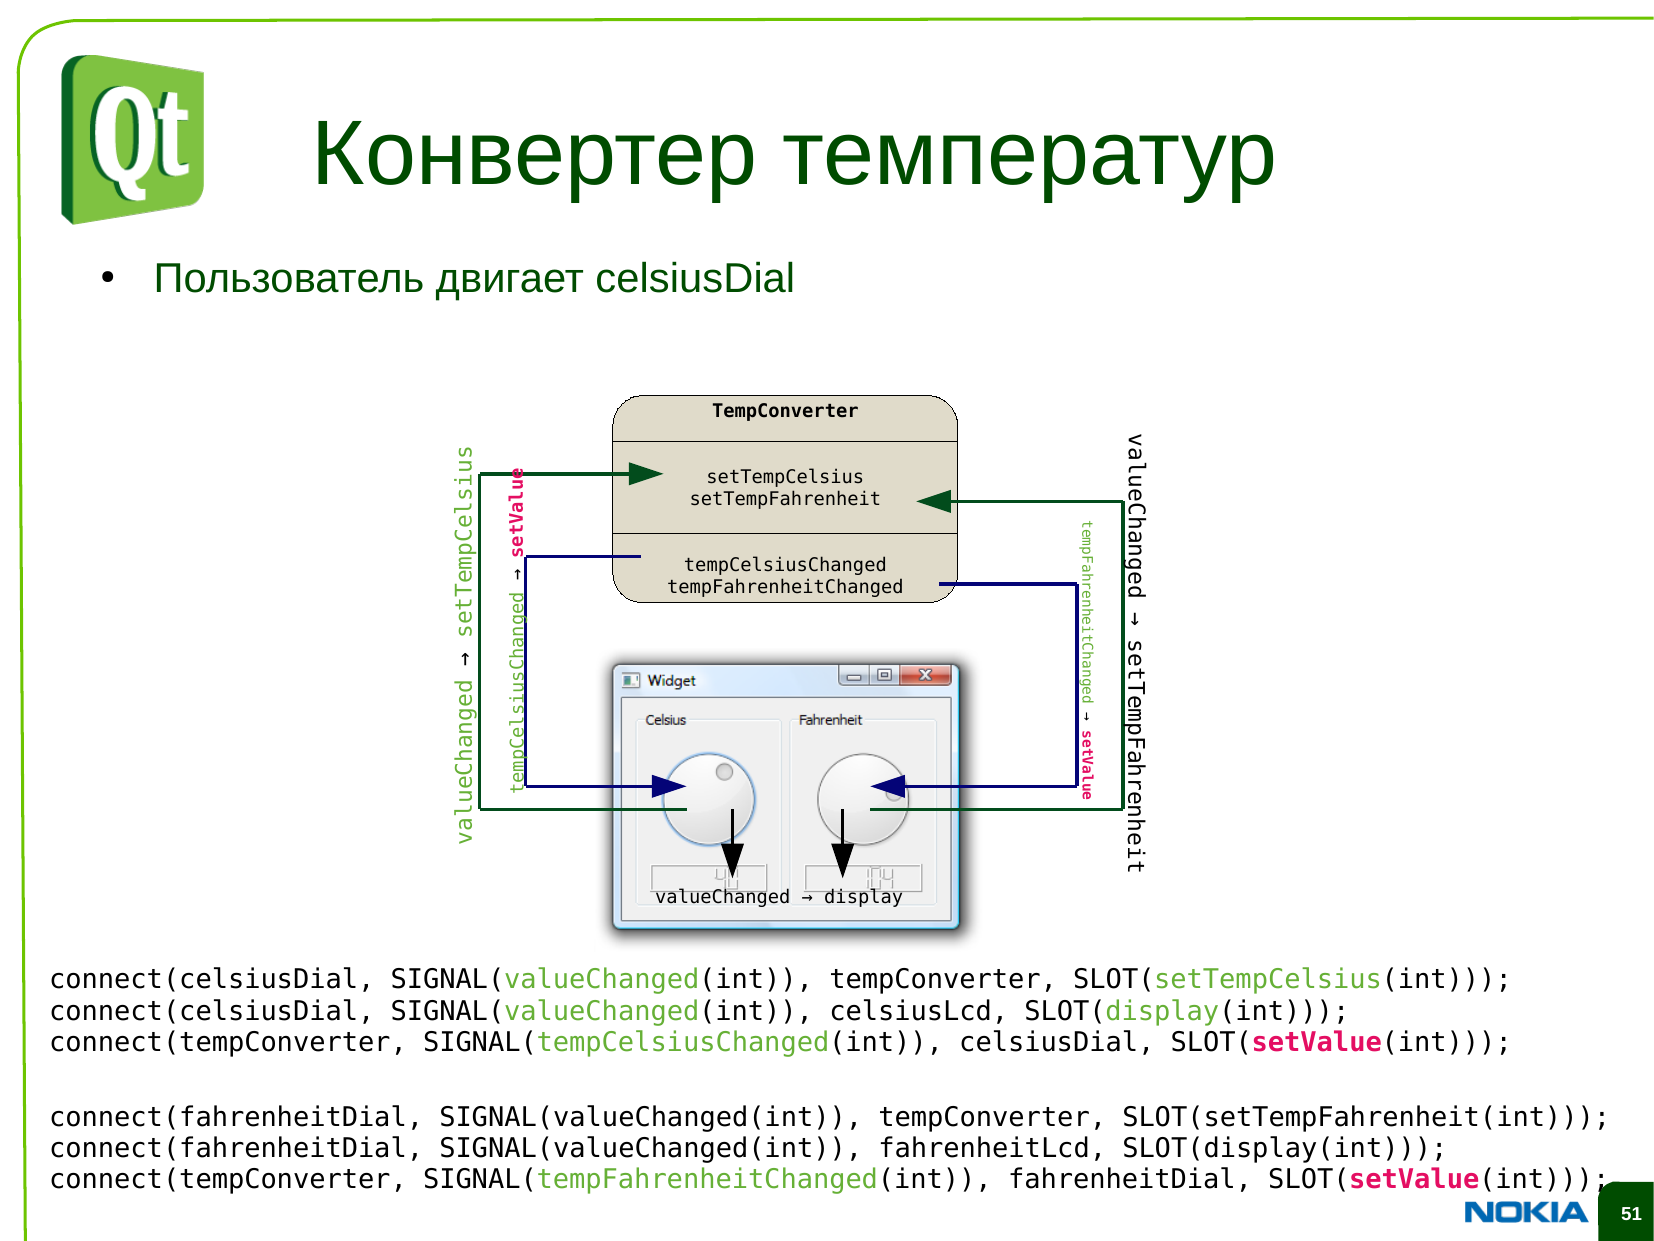

# Конвертер температур
Пользователь двигает celsiusDial
TempConverter
setTempCelsius
setTempFahrenheit
tempCelsiusChanged
tempFahrenheitChanged
tempCelsiusChanged → setValue
valueChanged → setTempCelsius
valueChanged → setTempFahrenheit
tempFahrenheitChanged → setValue
valueChanged → display
connect(celsiusDial, SIGNAL(valueChanged(int)), tempConverter, SLOT(setTempCelsius(int)));
connect(celsiusDial, SIGNAL(valueChanged(int)), celsiusLcd, SLOT(display(int)));
connect(tempConverter, SIGNAL(tempCelsiusChanged(int)), celsiusDial, SLOT(setValue(int)));
connect(fahrenheitDial, SIGNAL(valueChanged(int)), tempConverter, SLOT(setTempFahrenheit(int)));
connect(fahrenheitDial, SIGNAL(valueChanged(int)), fahrenheitLcd, SLOT(display(int)));
connect(tempConverter, SIGNAL(tempFahrenheitChanged(int)), fahrenheitDial, SLOT(setValue(int)));